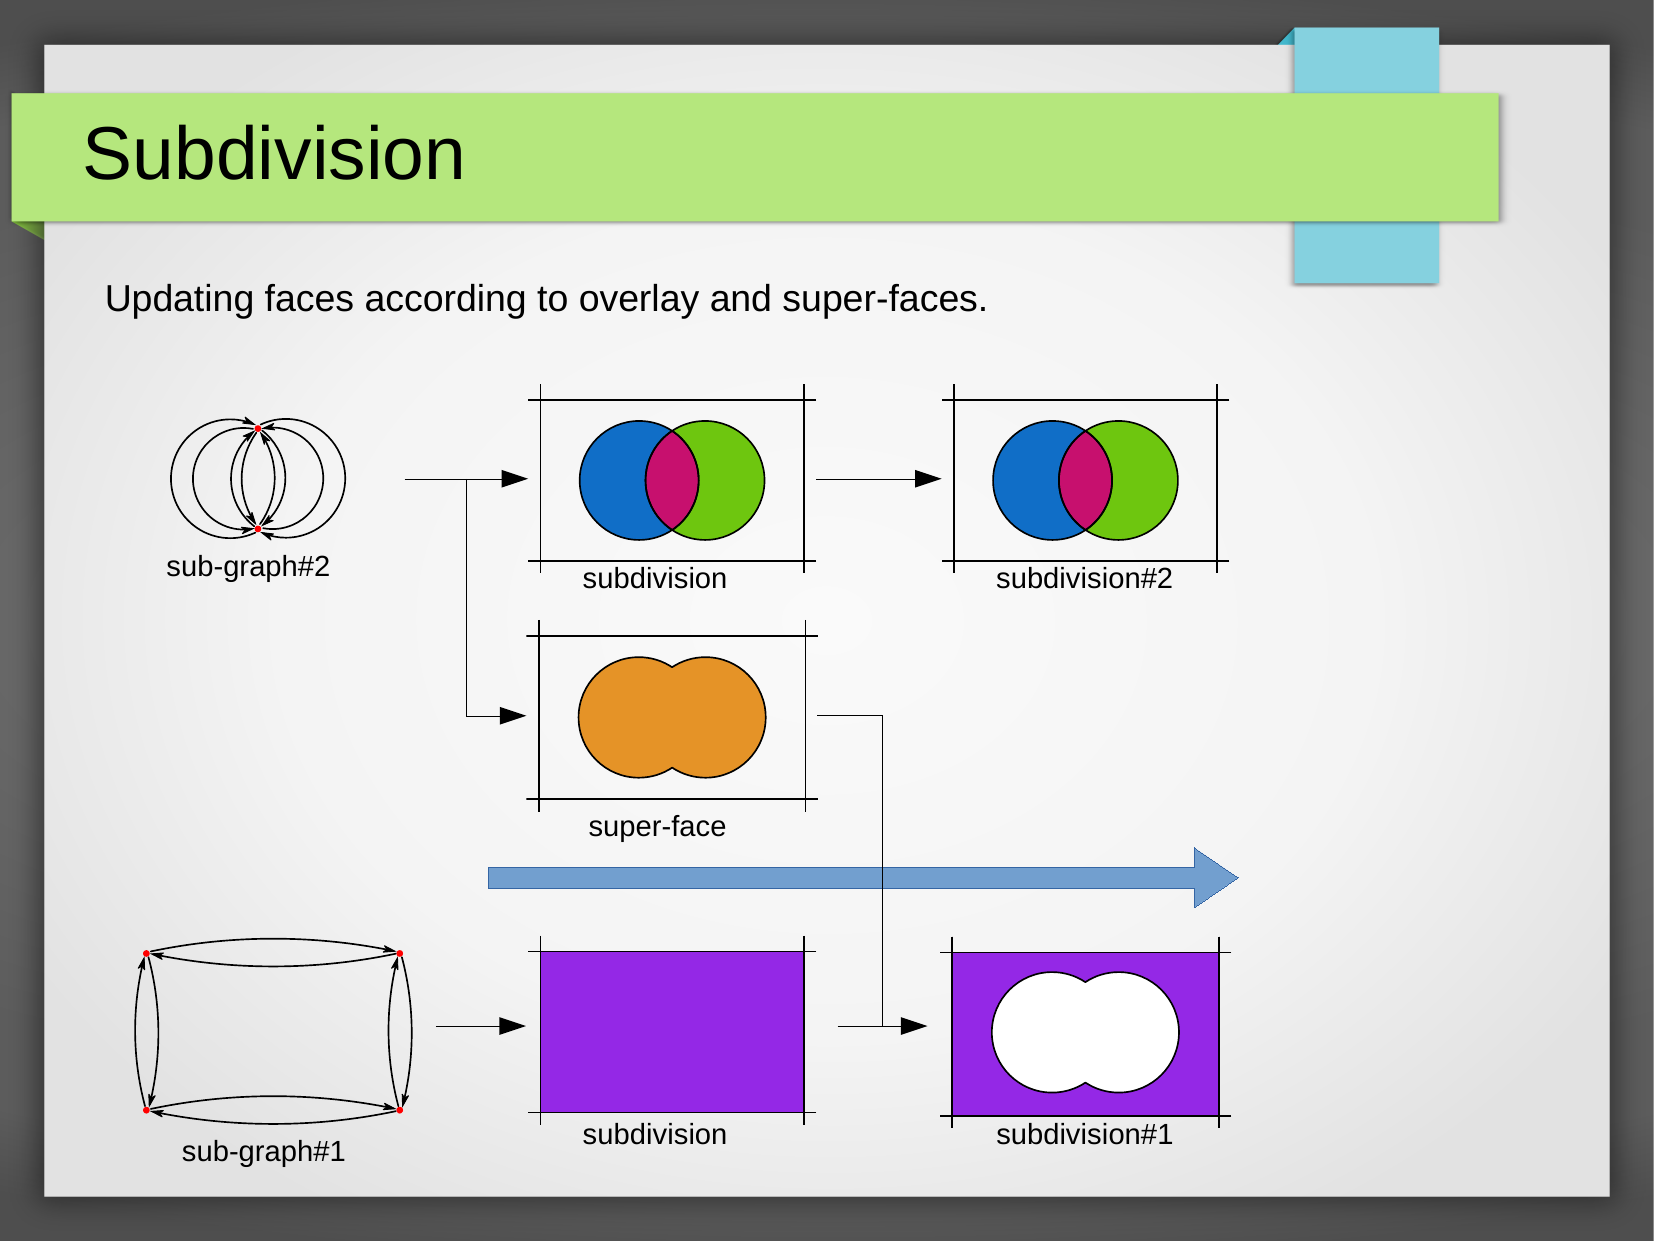

# Subdivision
Updating faces according to overlay and super-faces.
sub-graph#2
subdivision
subdivision#2
super-face
subdivision
subdivision#1
sub-graph#1